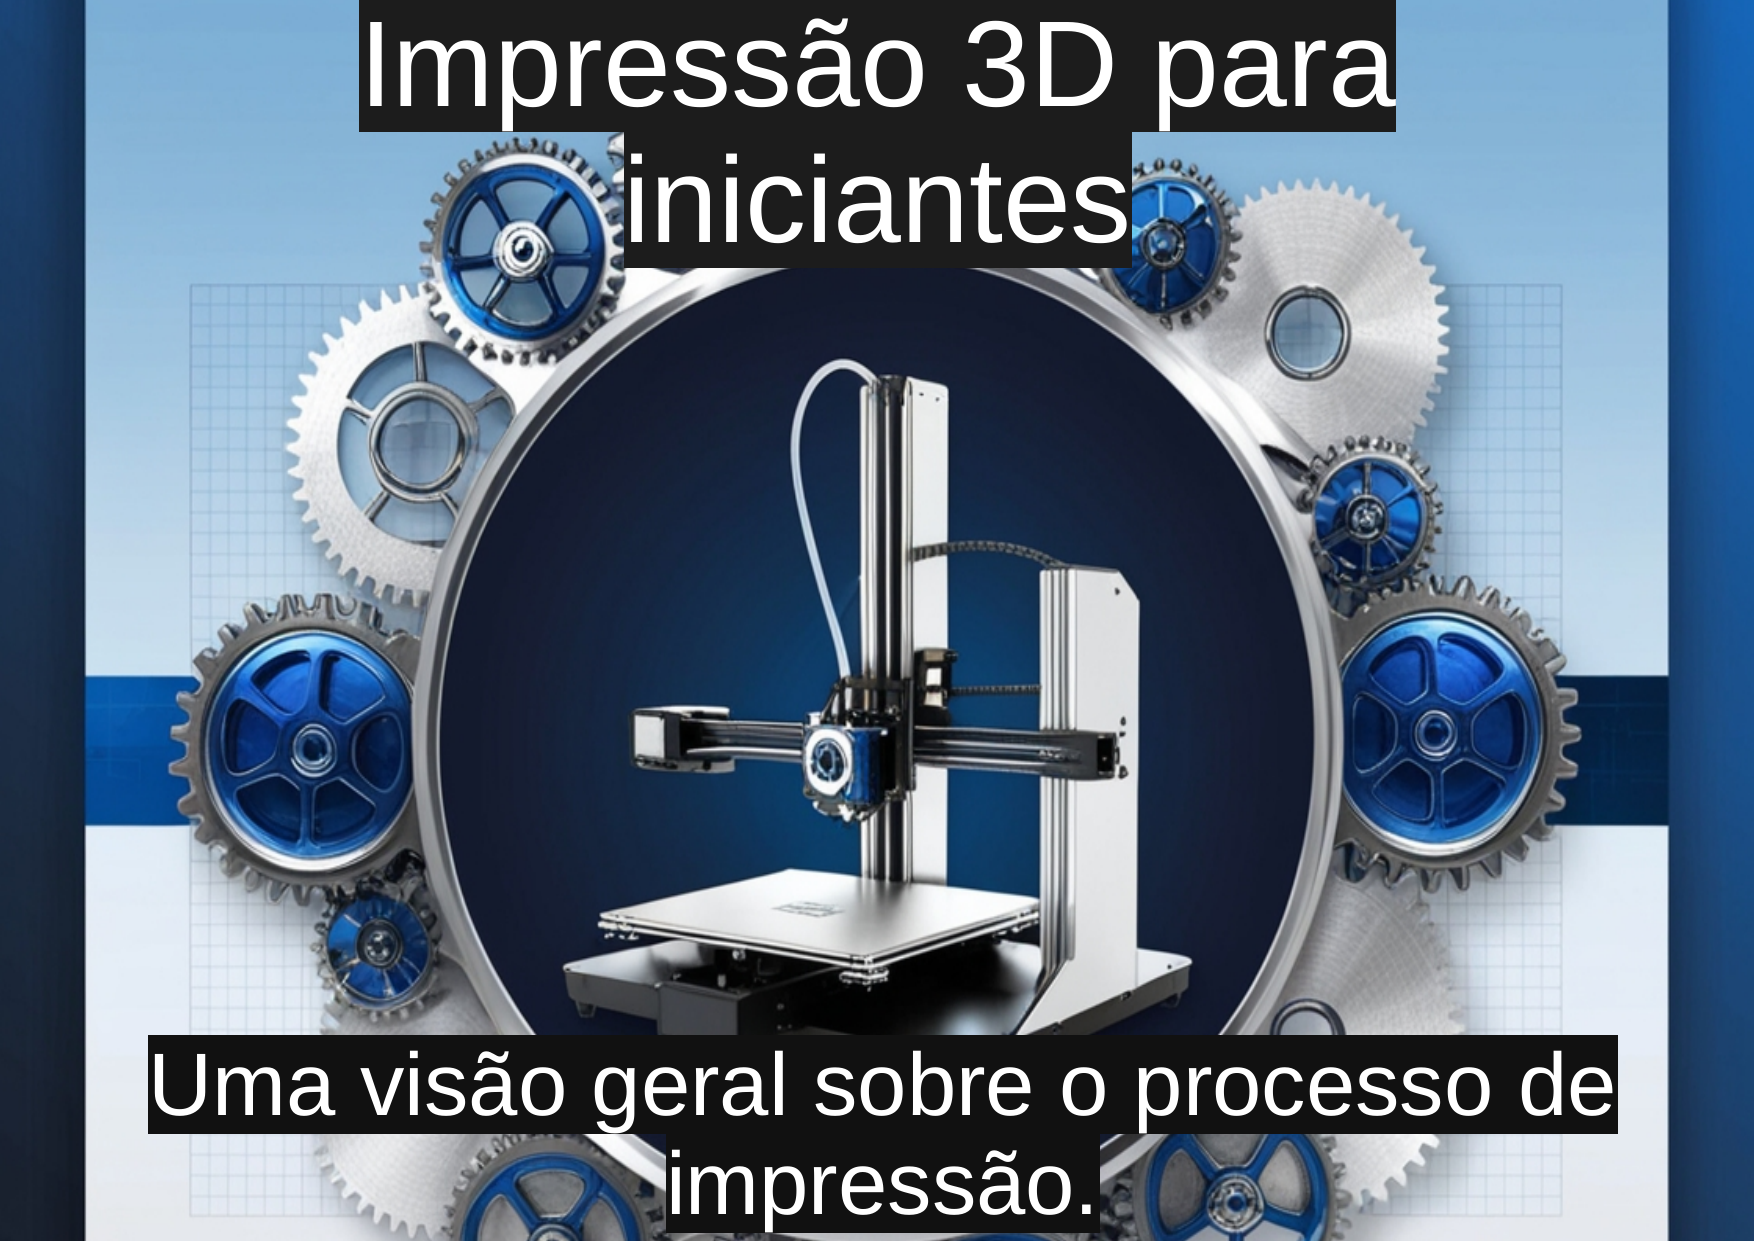

# Impressão 3D para iniciantes
Uma visão geral sobre o processo de impressão.